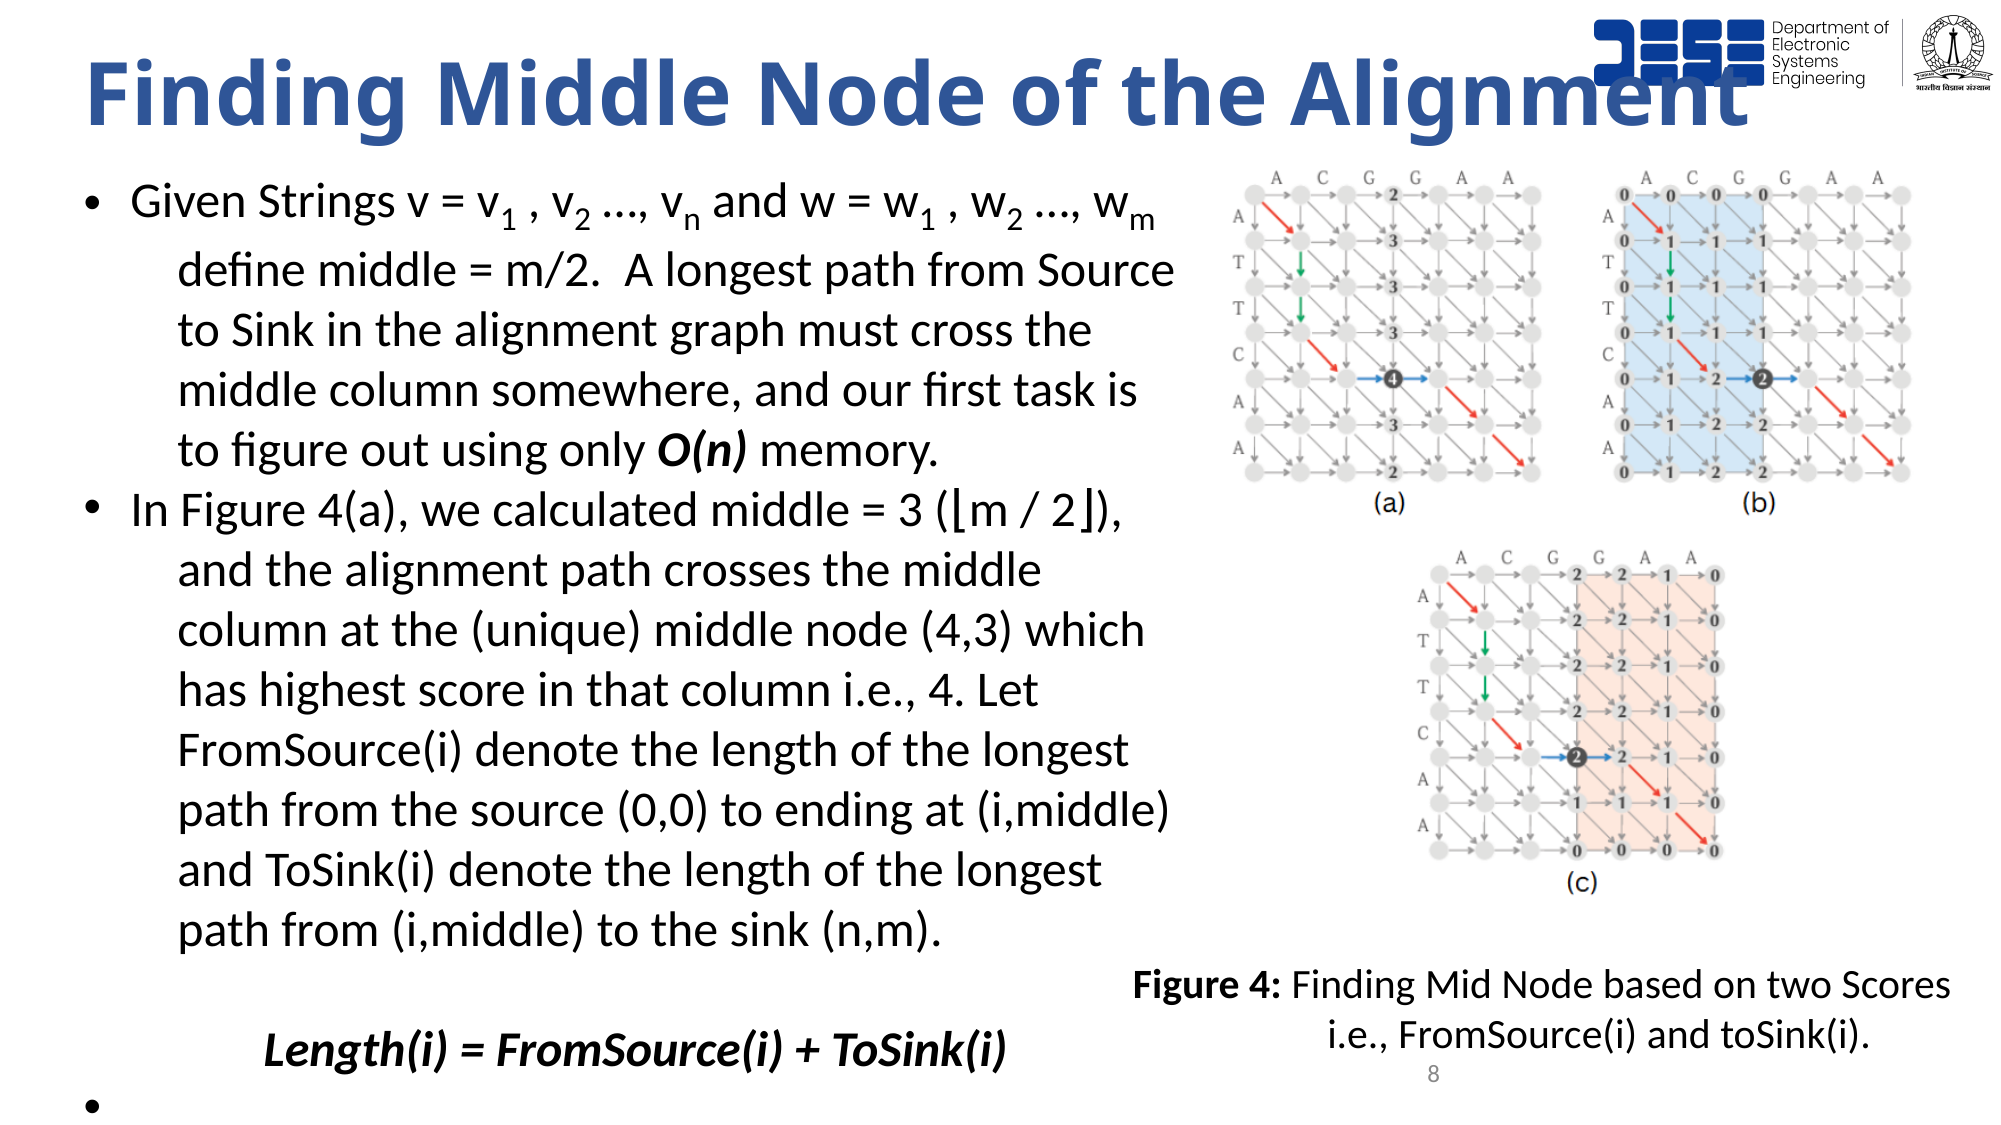

# Finding Middle Node of the Alignment
Given Strings v = v1 , v2 …, vn and w = w1 , w2 …, wm define middle = m/2. A longest path from Source to Sink in the alignment graph must cross the middle column somewhere, and our first task is to figure out using only O(n) memory.
In Figure 4(a), we calculated middle = 3 (⌊m / 2⌋), and the alignment path crosses the middle column at the (unique) middle node (4,3) which has highest score in that column i.e., 4. Let FromSource(i) denote the length of the longest path from the source (0,0) to ending at (i,middle) and ToSink(i) denote the length of the longest path from (i,middle) to the sink (n,m).
 Length(i) = FromSource(i) + ToSink(i)
Figure 4: Finding Mid Node based on two Scores
 i.e., FromSource(i) and toSink(i).
8